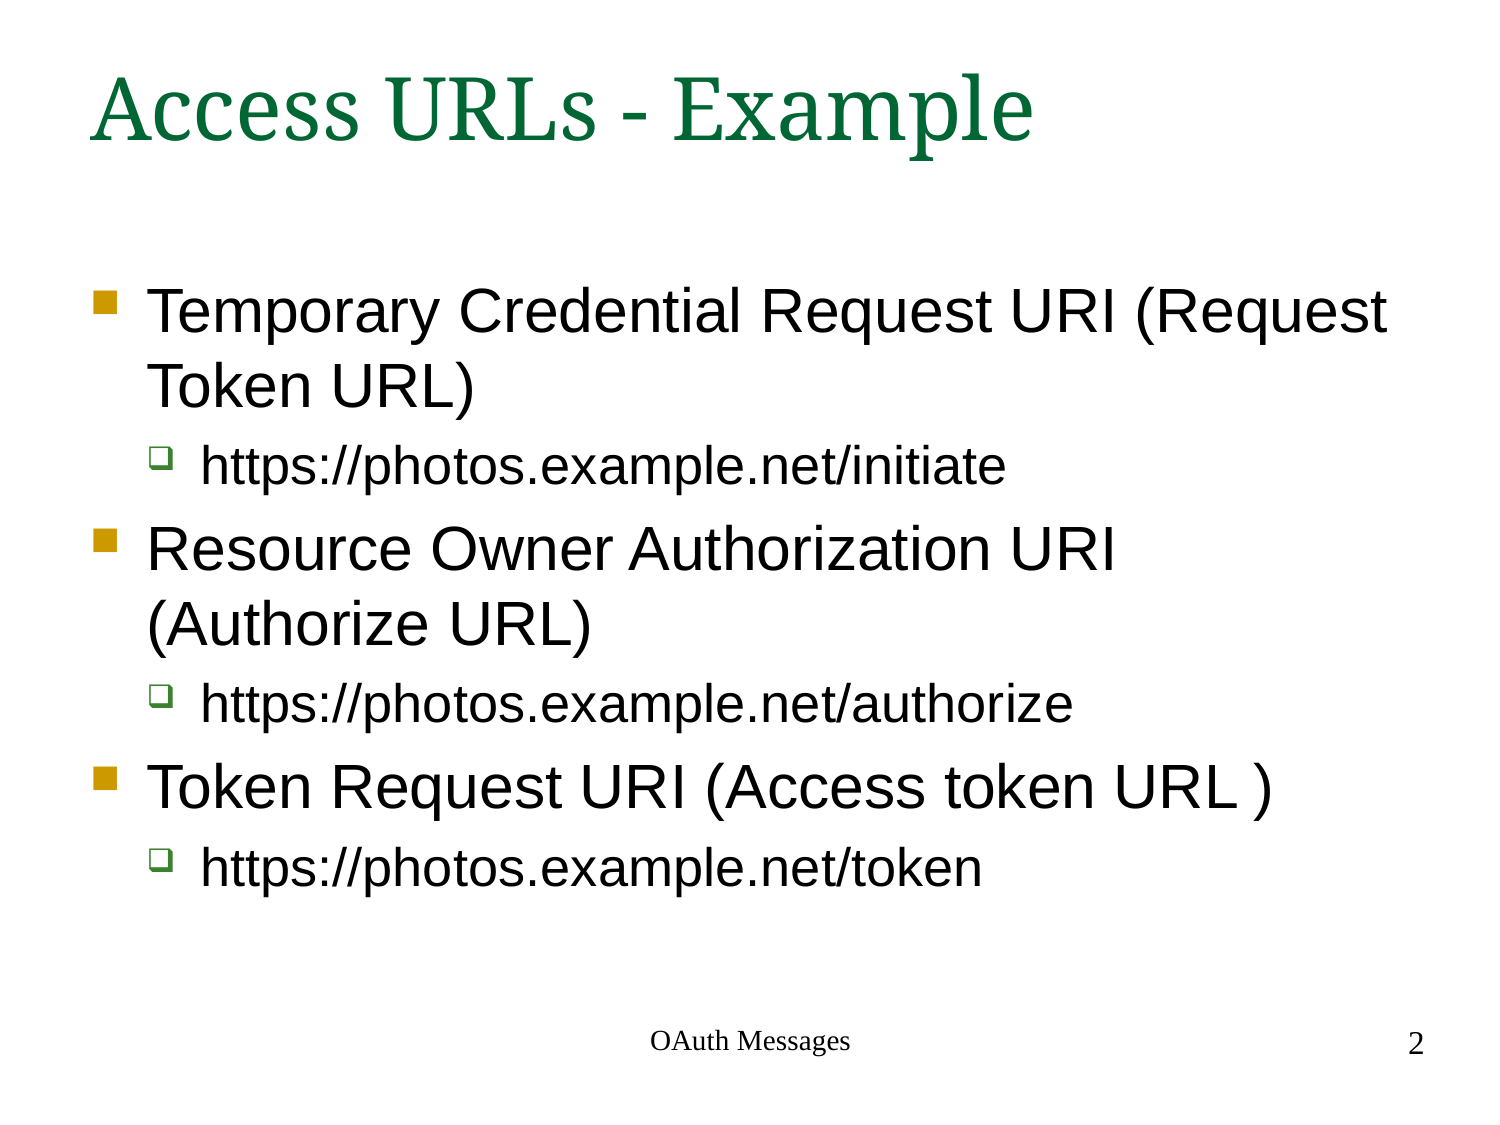

# Access URLs - Example
Temporary Credential Request URI (Request Token URL)
https://photos.example.net/initiate
Resource Owner Authorization URI (Authorize URL)
https://photos.example.net/authorize
Token Request URI (Access token URL )
https://photos.example.net/token
OAuth Messages
2